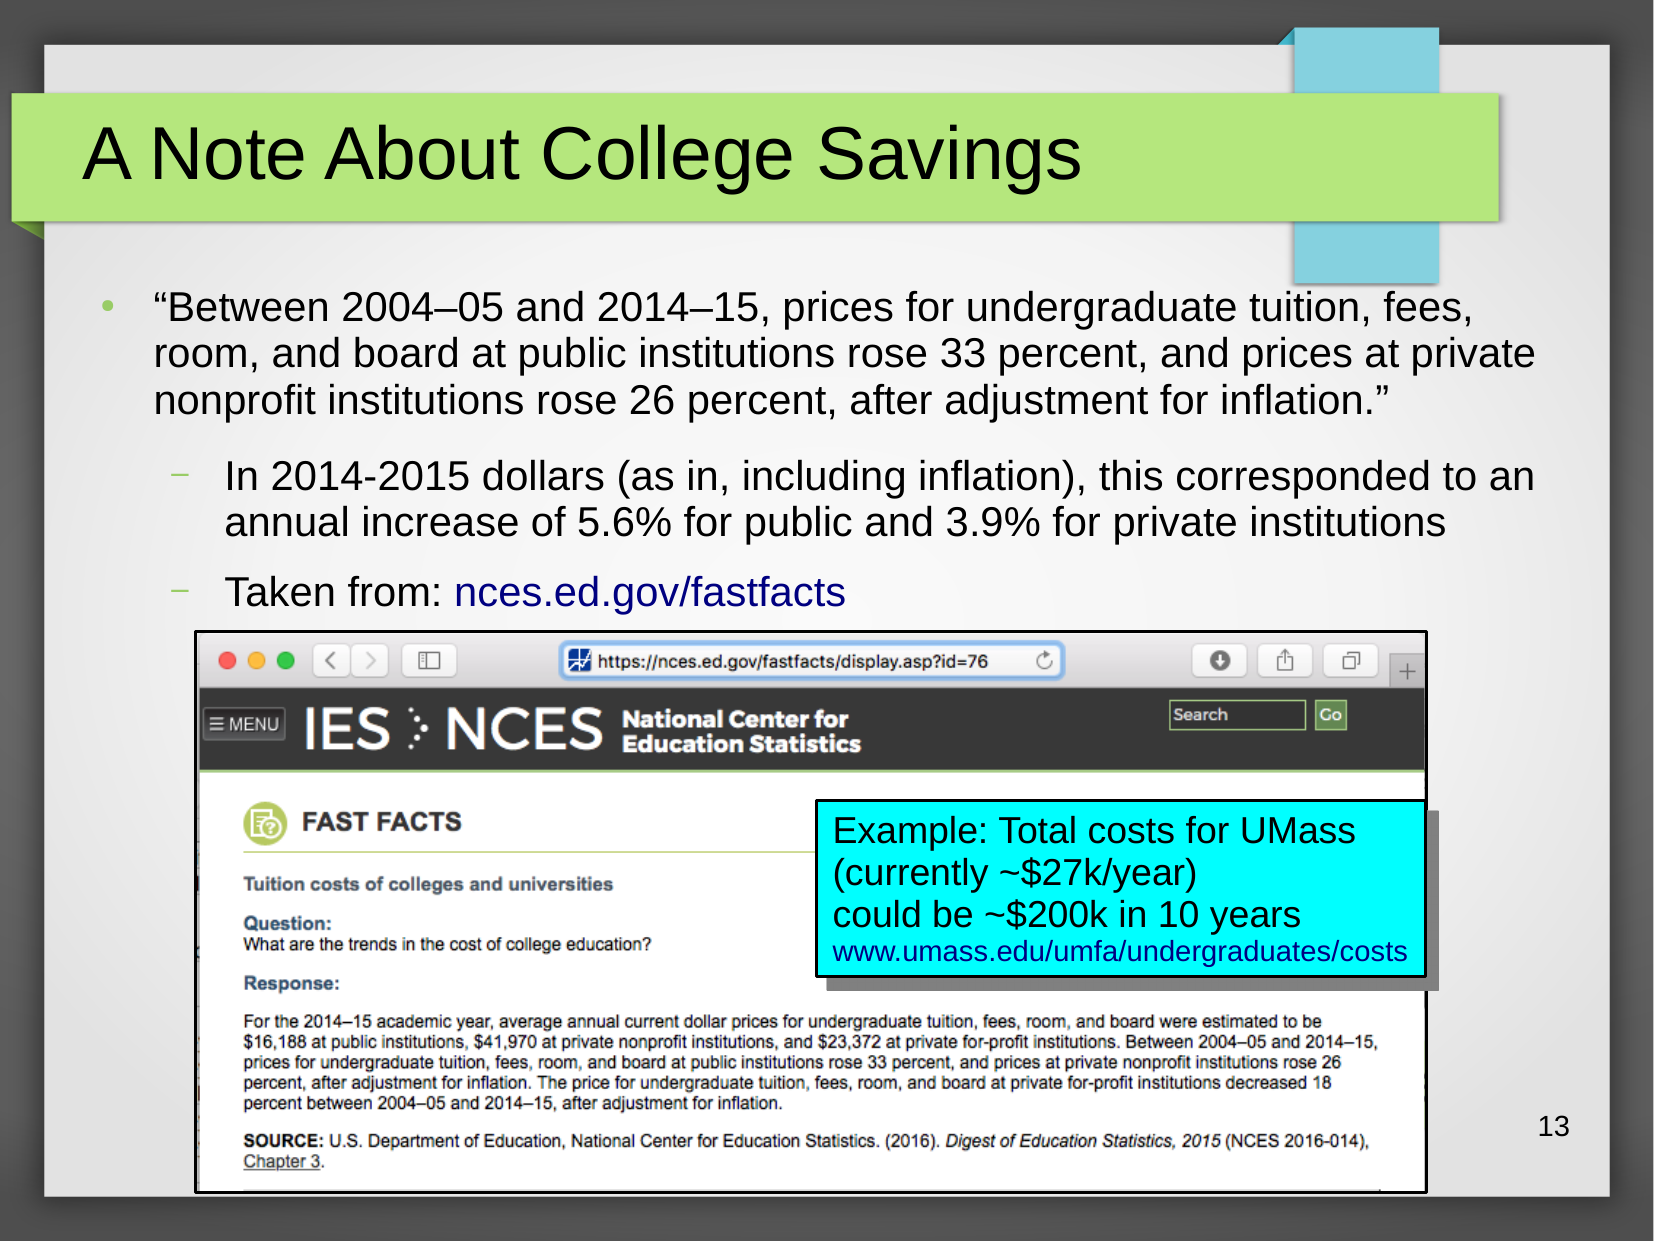

# A Note About College Savings
“Between 2004–05 and 2014–15, prices for undergraduate tuition, fees, room, and board at public institutions rose 33 percent, and prices at private nonprofit institutions rose 26 percent, after adjustment for inflation.”
In 2014-2015 dollars (as in, including inflation), this corresponded to an annual increase of 5.6% for public and 3.9% for private institutions
Taken from: nces.ed.gov/fastfacts
Example: Total costs for UMass
(currently ~$27k/year)
could be ~$200k in 10 years
www.umass.edu/umfa/undergraduates/costs
13